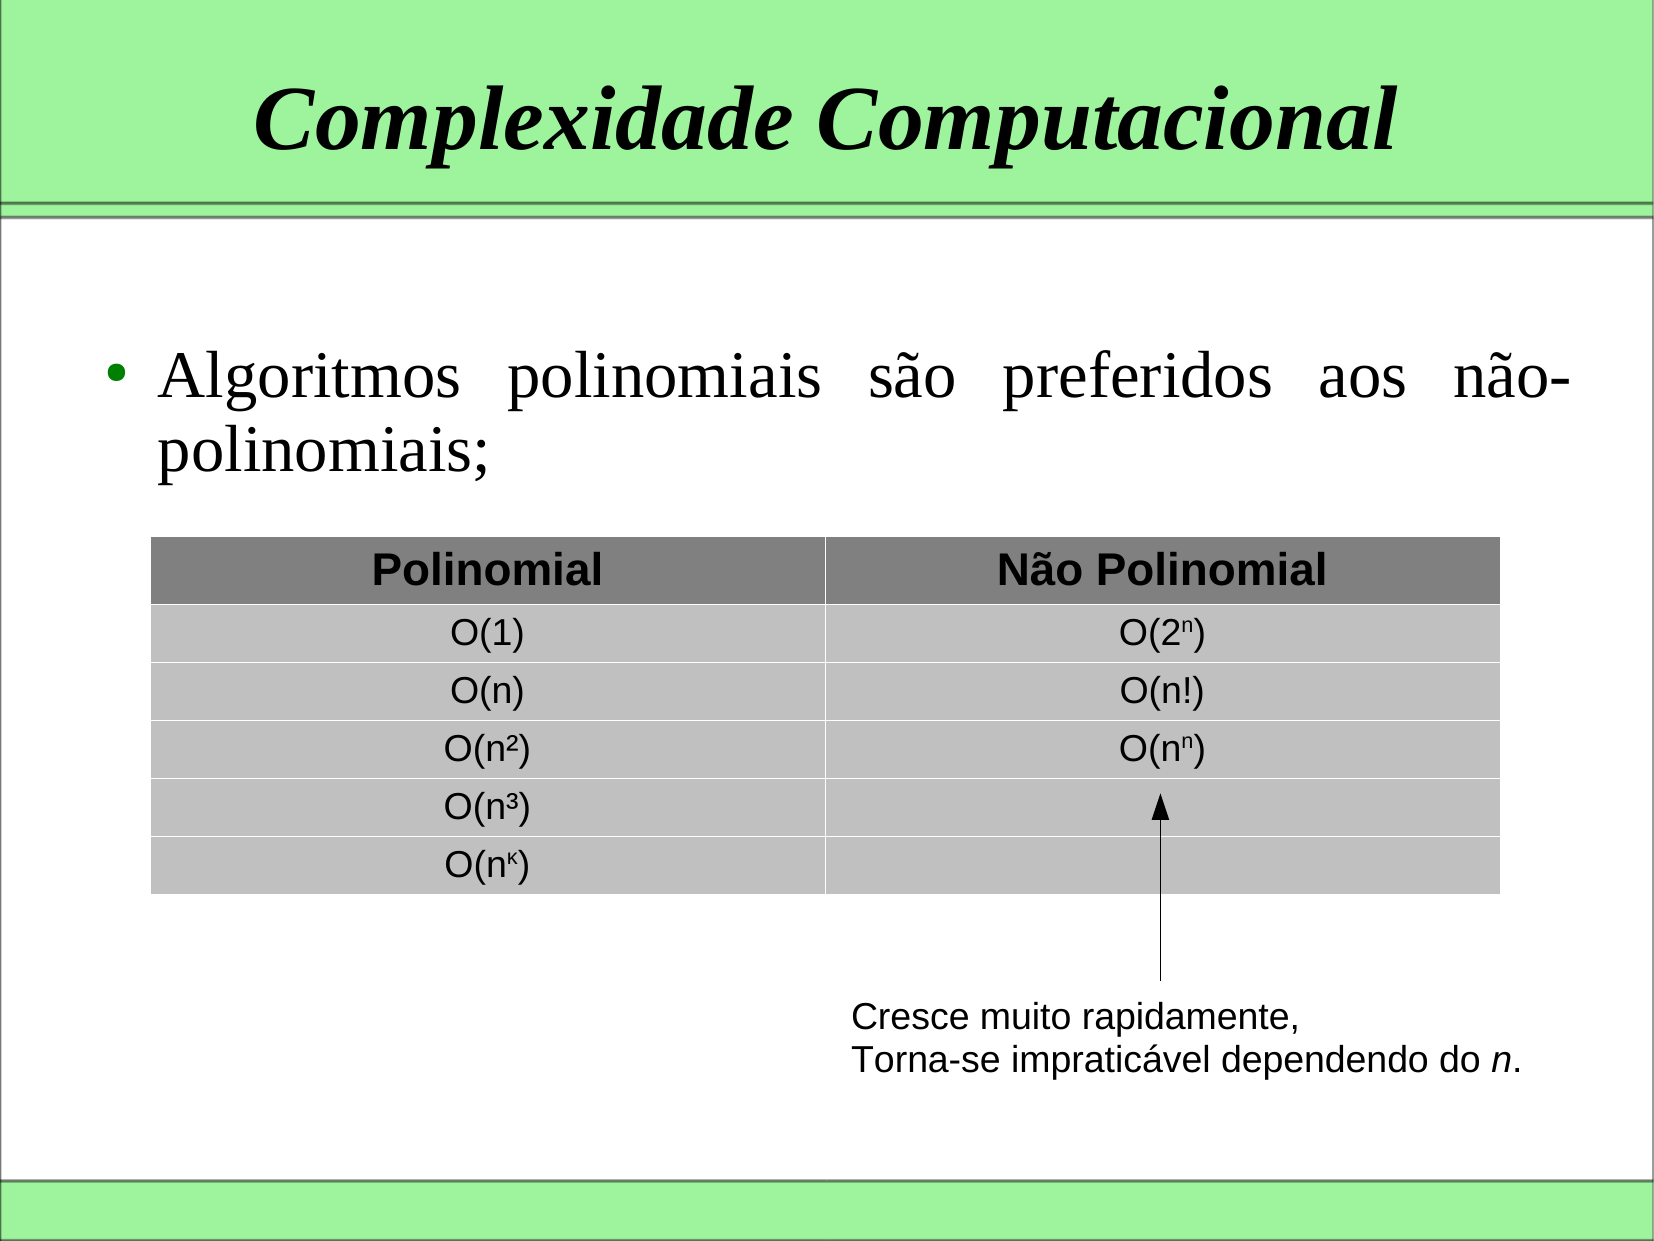

# Complexidade Computacional
Algoritmos polinomiais são preferidos aos não-polinomiais;
| Polinomial | Não Polinomial |
| --- | --- |
| O(1) | O(2n) |
| O(n) | O(n!) |
| O(n²) | O(nn) |
| O(n³) | |
| O(nĸ) | |
Cresce muito rapidamente,
Torna-se impraticável dependendo do n.